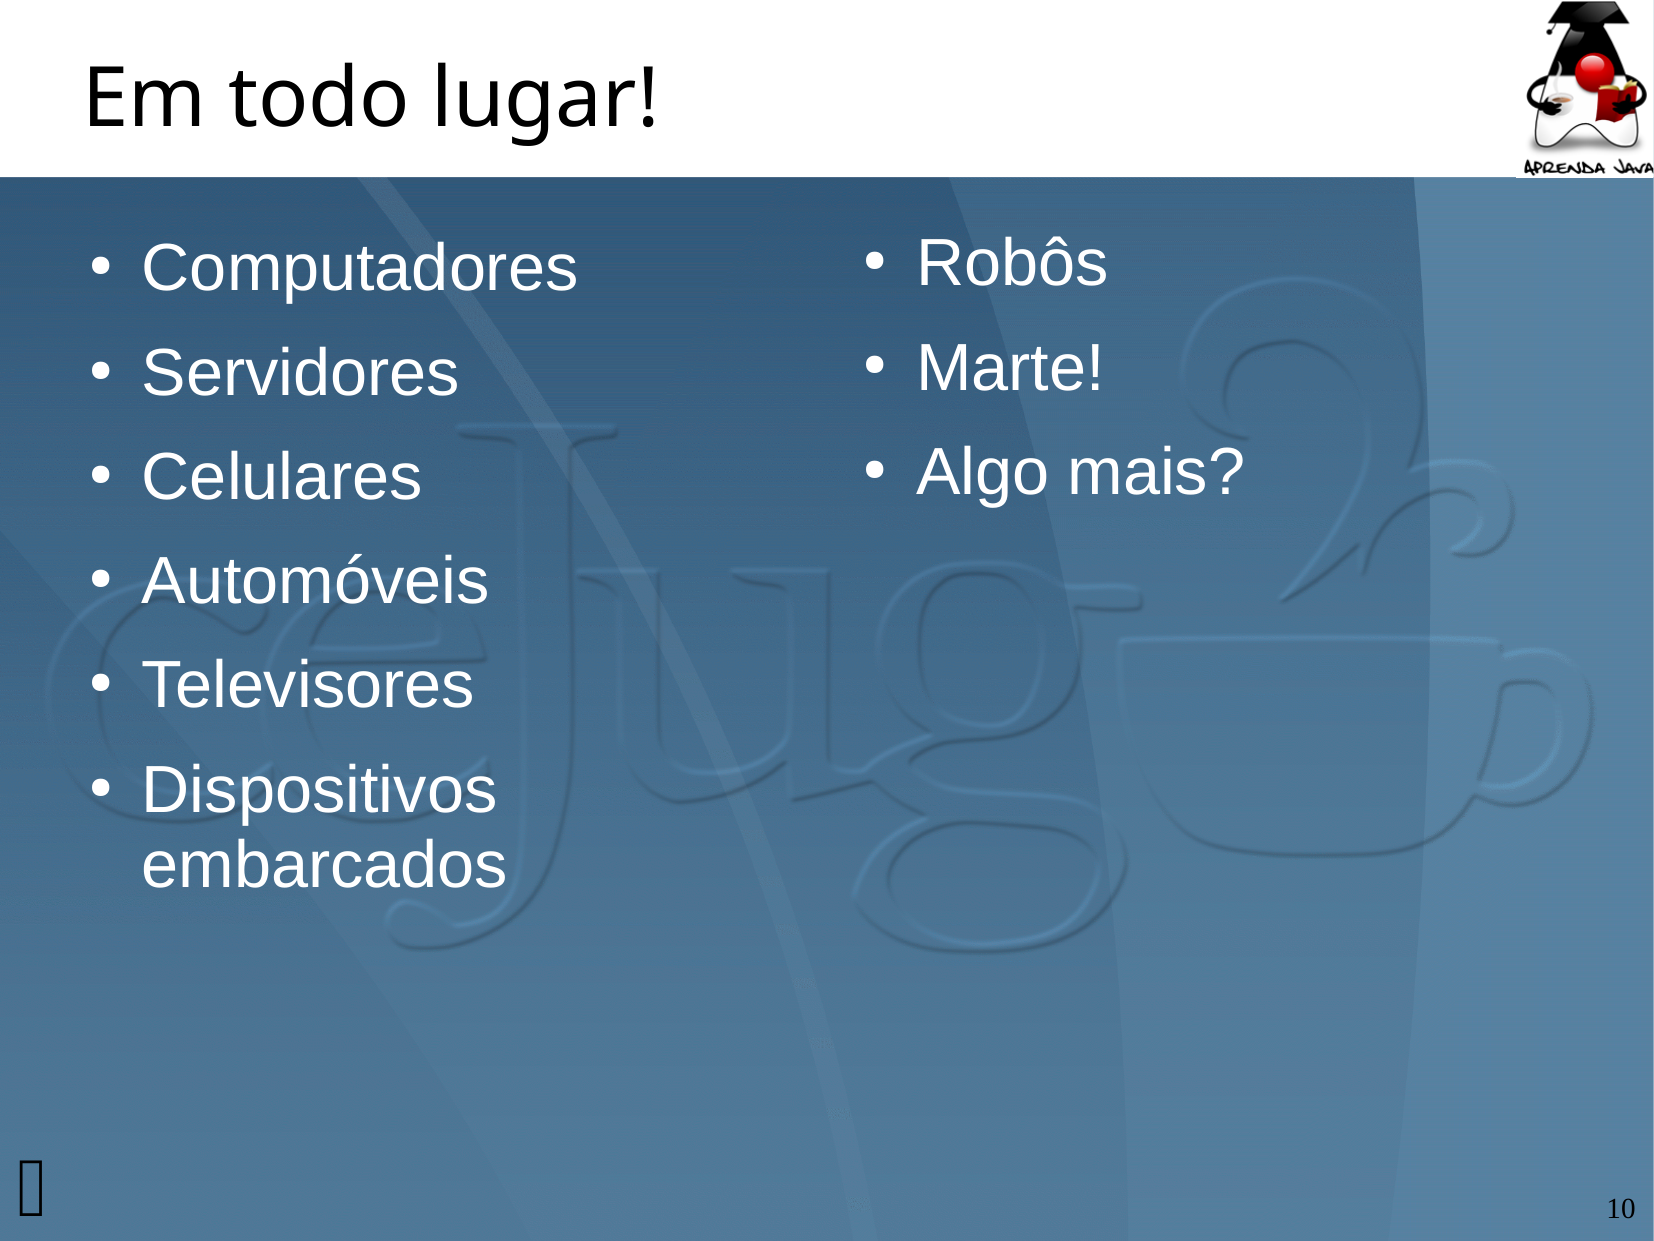

# Em todo lugar!
Robôs
Marte!
Algo mais?
Computadores
Servidores
Celulares
Automóveis
Televisores
Dispositivos embarcados

10